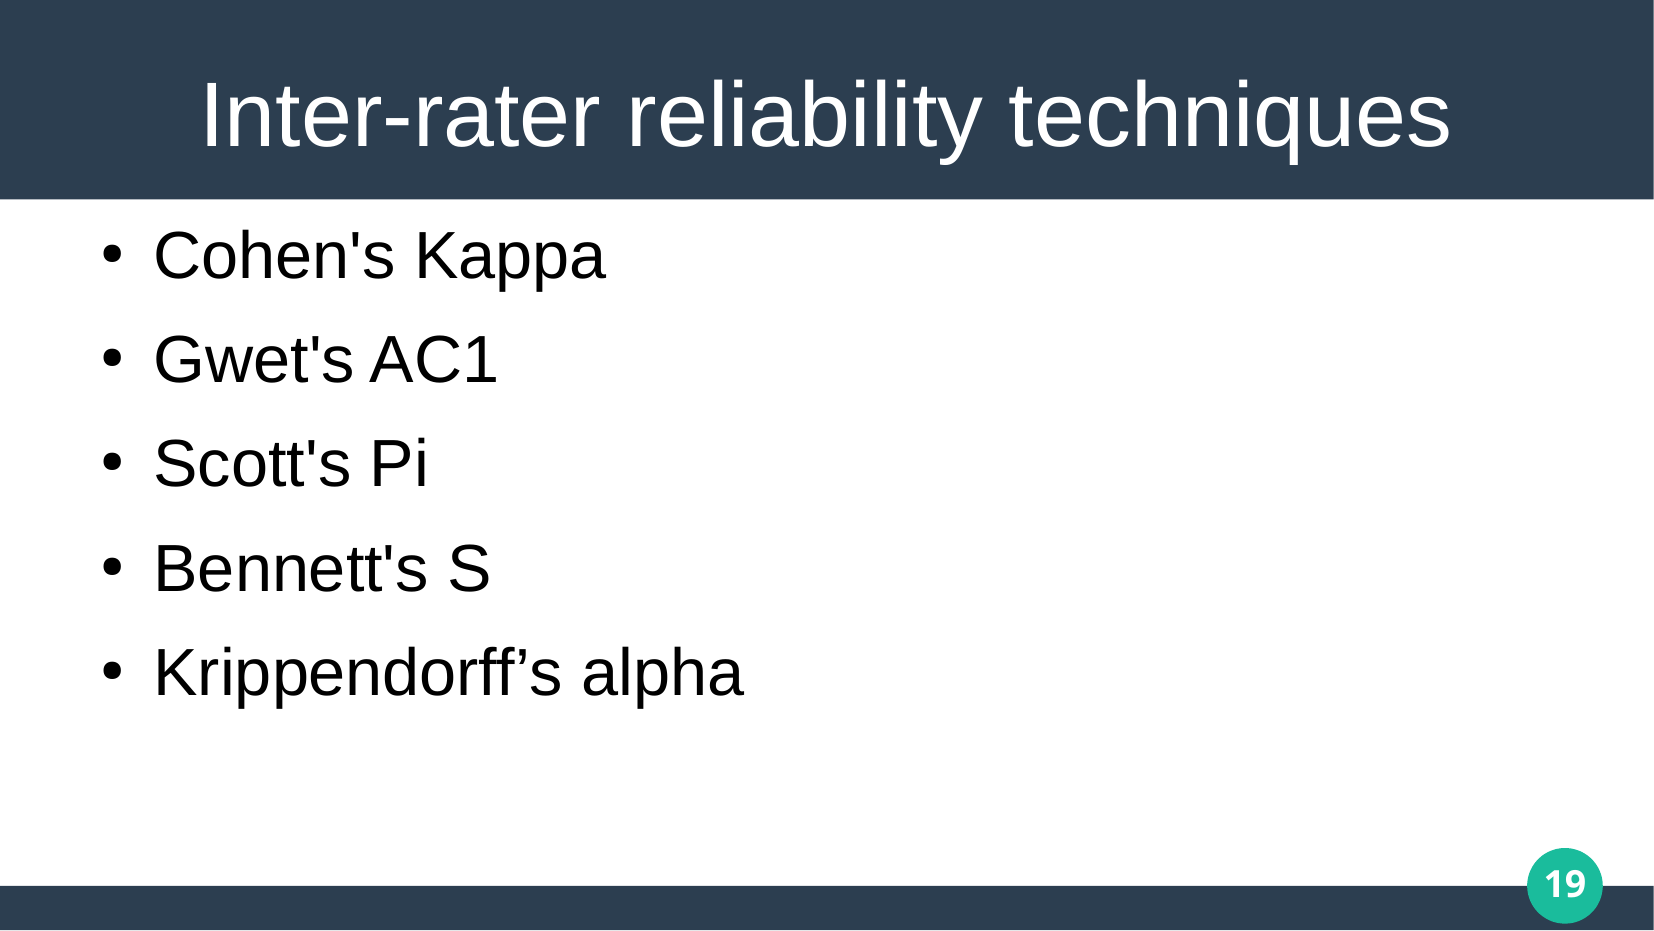

# Inter-rater reliability techniques
Cohen's Kappa
Gwet's AC1
Scott's Pi
Bennett's S
Krippendorff’s alpha